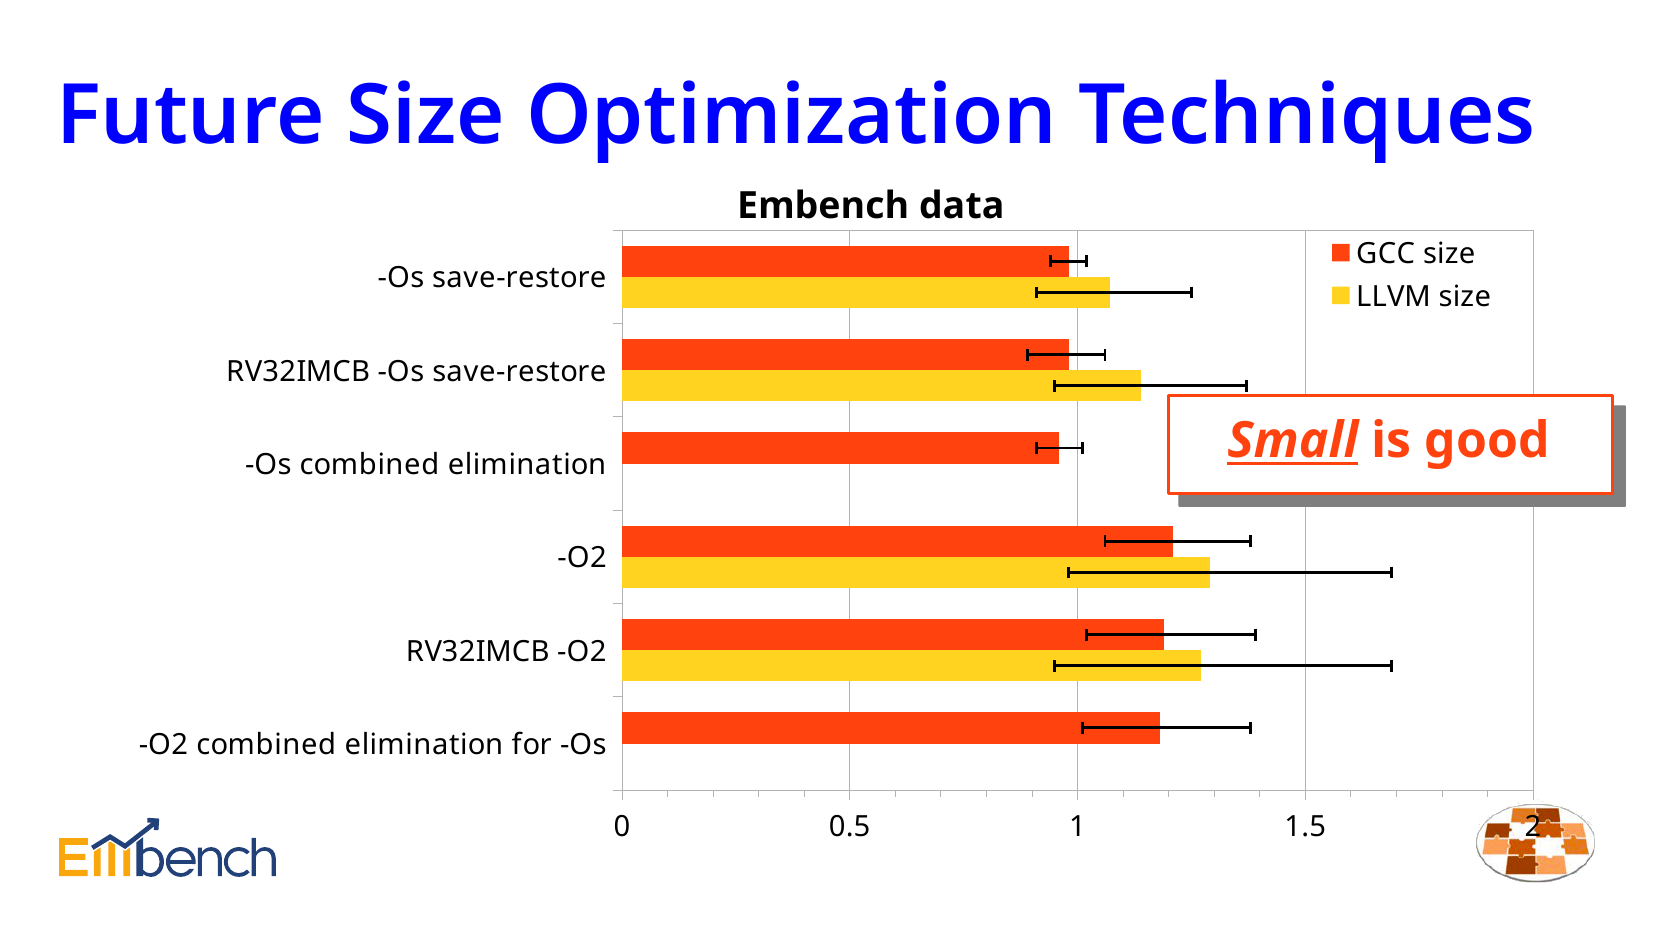

# Future Size Optimization Techniques
Embench data
### Chart
| Category | LLVM size | GCC size |
|---|---|---|
| -O2 combined elimination for -Os | None | 1.18 |
| RV32IMCB -O2 | 1.27 | 1.19 |
| -O2 | 1.29 | 1.21 |
| -Os combined elimination | None | 0.96 |
| RV32IMCB -Os save-restore | 1.14 | 0.98 |
| -Os save-restore | 1.07 | 0.98 |Small is good